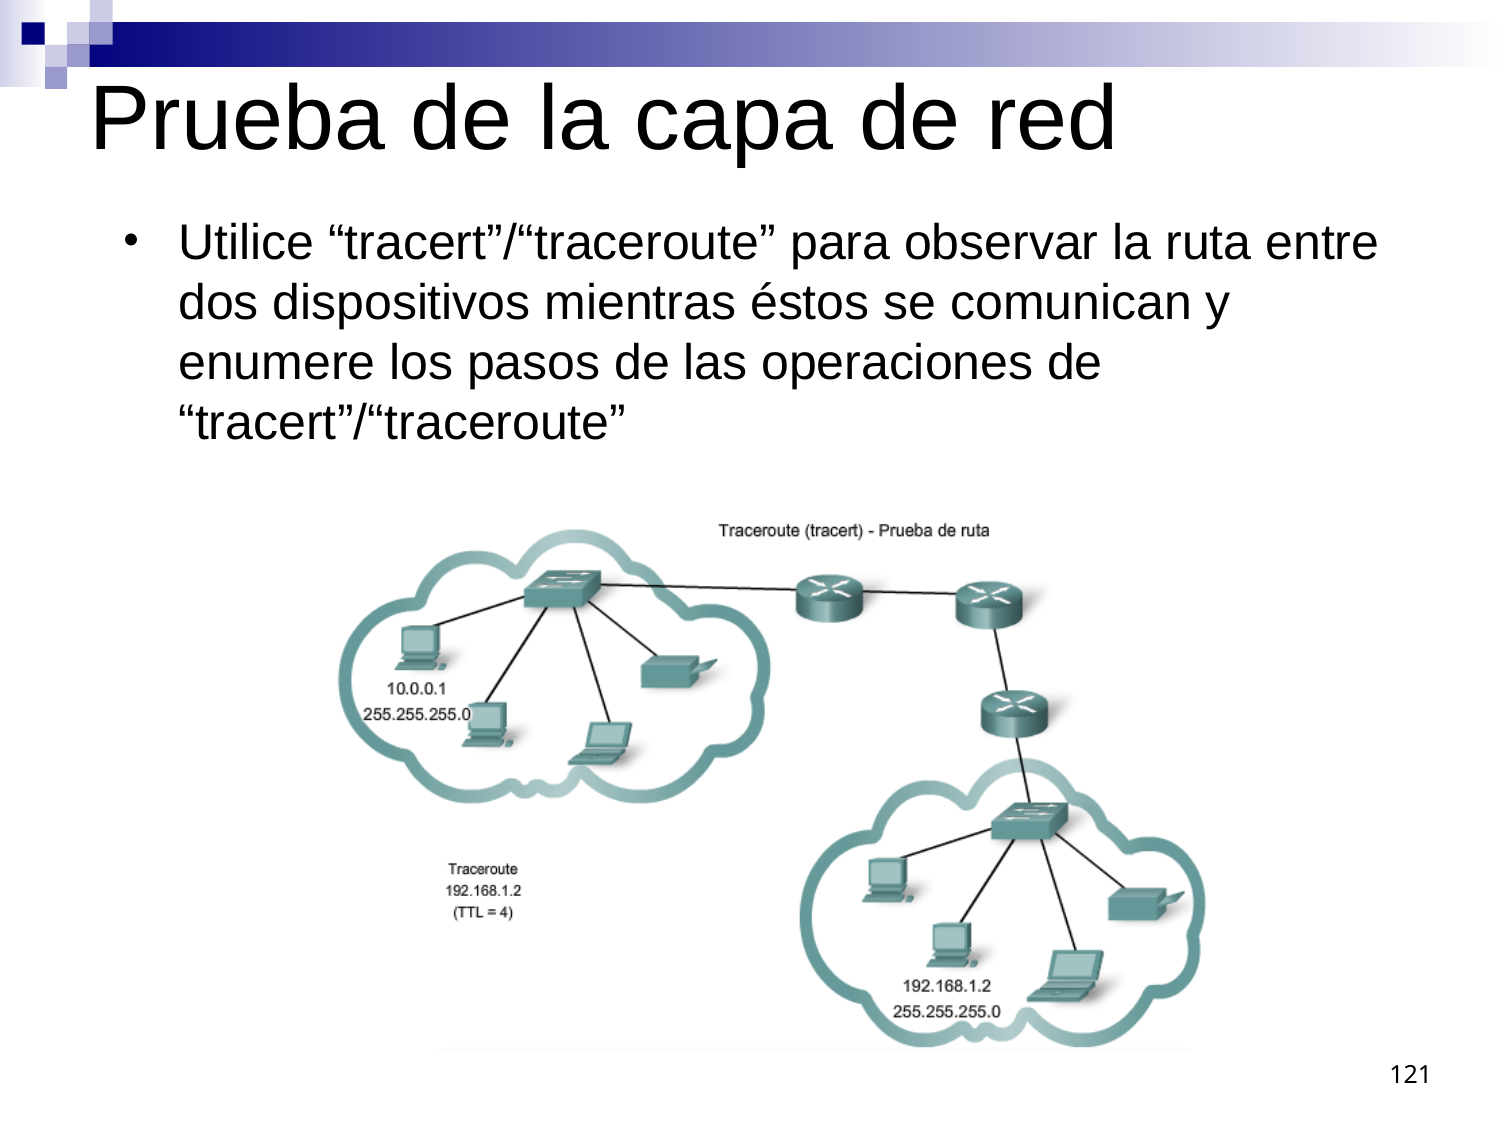

Prueba de la capa de red
Utilice “tracert”/“traceroute” para observar la ruta entre dos dispositivos mientras éstos se comunican y enumere los pasos de las operaciones de “tracert”/“traceroute”